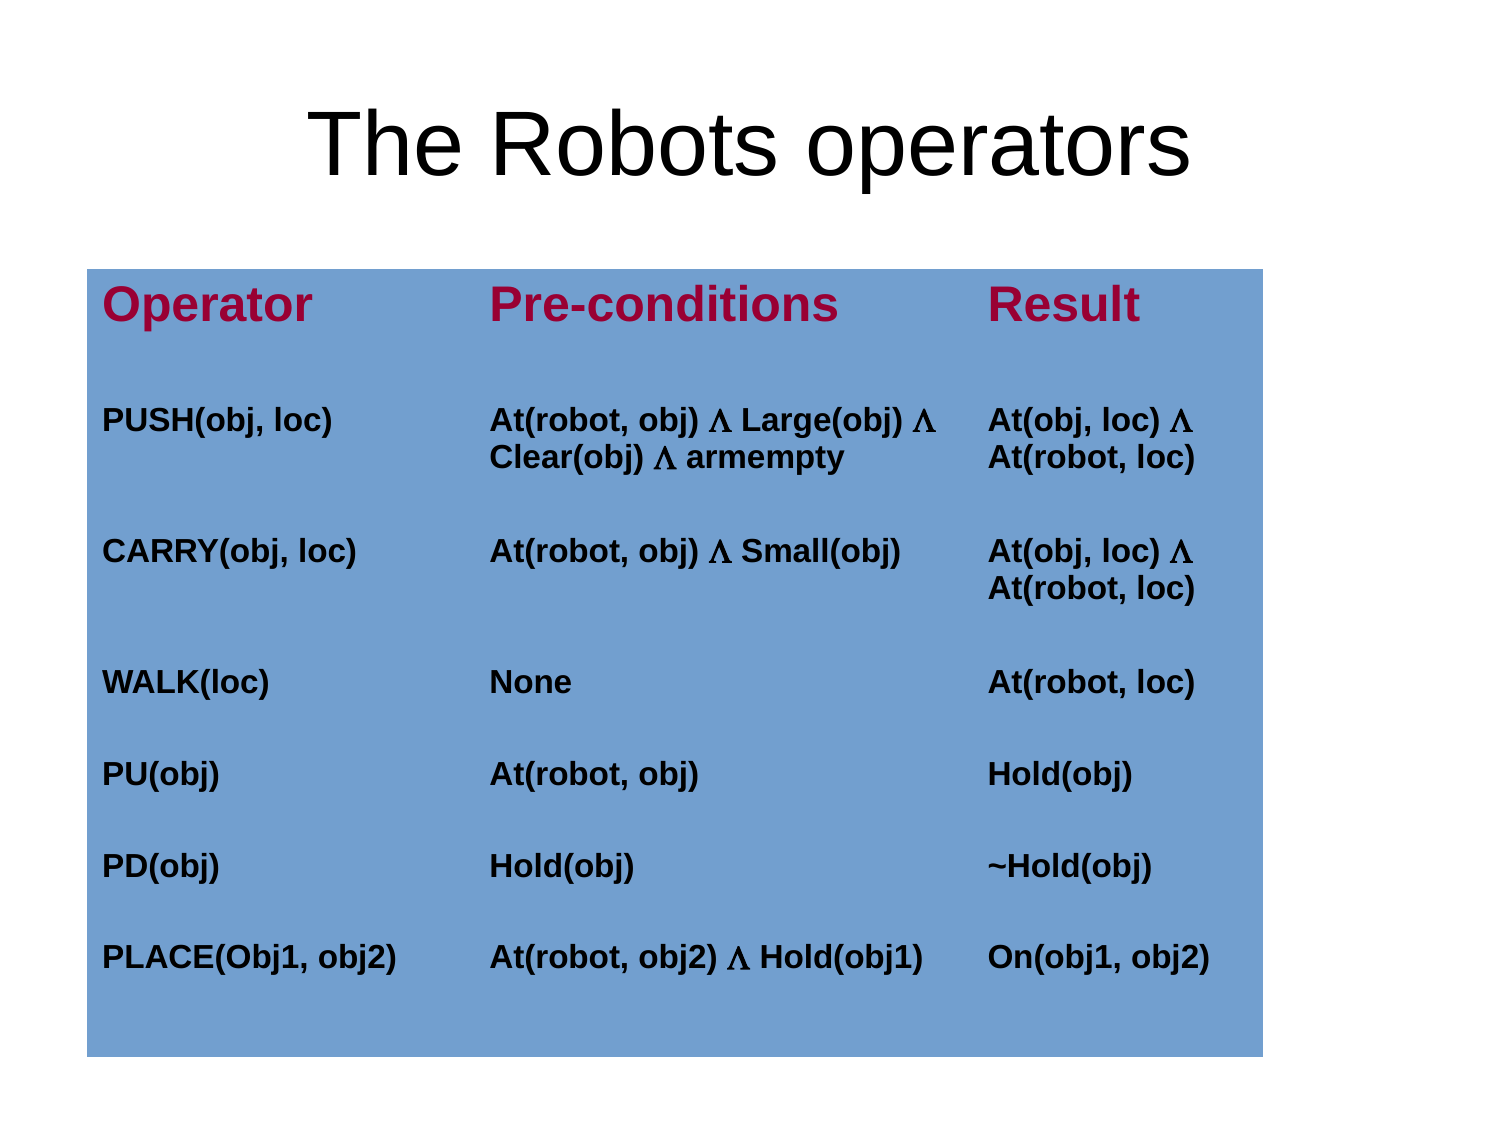

The Robots operators
| Operator | Pre-conditions | Result |
| --- | --- | --- |
| PUSH(obj, loc) | At(robot, obj)  Large(obj)  Clear(obj)  armempty | At(obj, loc)  At(robot, loc) |
| CARRY(obj, loc) | At(robot, obj)  Small(obj) | At(obj, loc)  At(robot, loc) |
| WALK(loc) | None | At(robot, loc) |
| PU(obj) | At(robot, obj) | Hold(obj) |
| PD(obj) | Hold(obj) | ~Hold(obj) |
| PLACE(Obj1, obj2) | At(robot, obj2)  Hold(obj1) | On(obj1, obj2) |